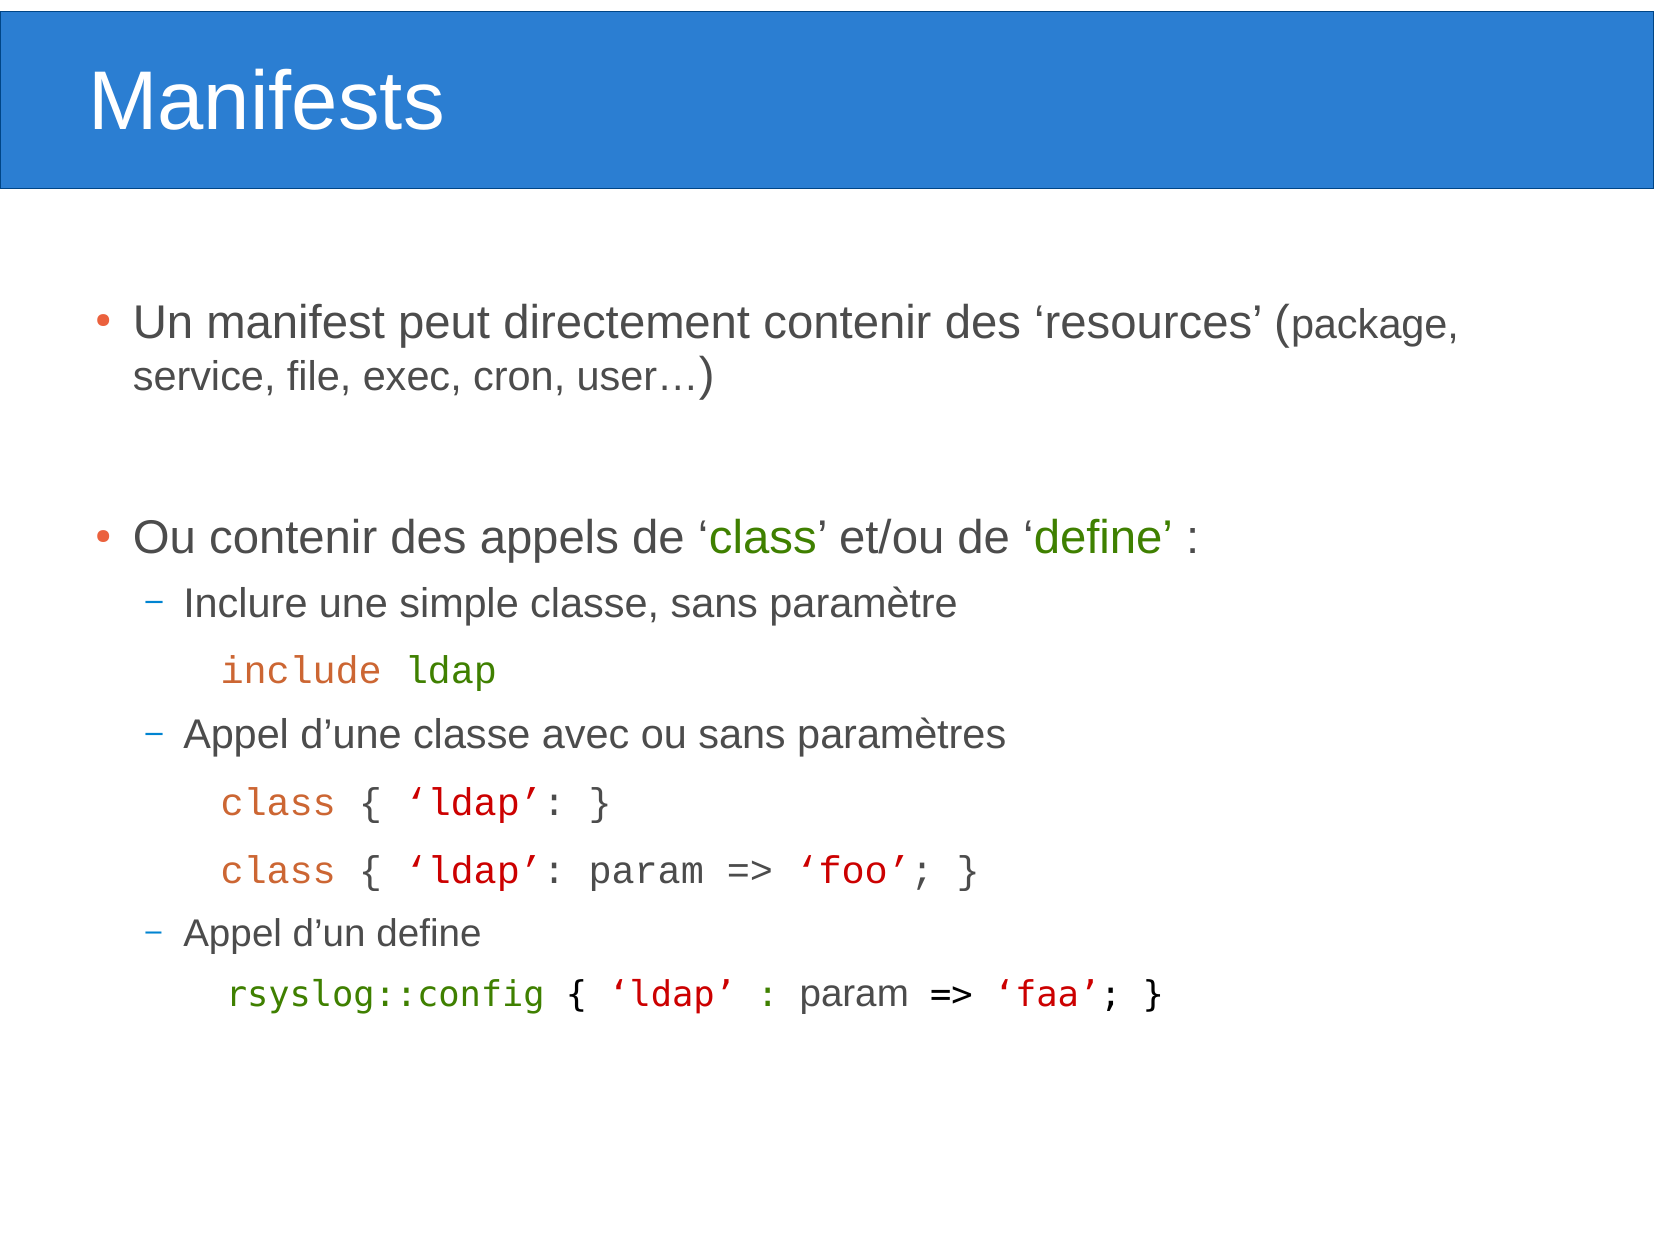

# Manifests
Un manifest peut directement contenir des ‘resources’ (package, service, file, exec, cron, user…)
Ou contenir des appels de ‘class’ et/ou de ‘define’ :
Inclure une simple classe, sans paramètre
 include ldap
Appel d’une classe avec ou sans paramètres
 class { ‘ldap’: }
 class { ‘ldap’: param => ‘foo’; }
Appel d’un define
 rsyslog::config { ‘ldap’ : param => ‘faa’; }